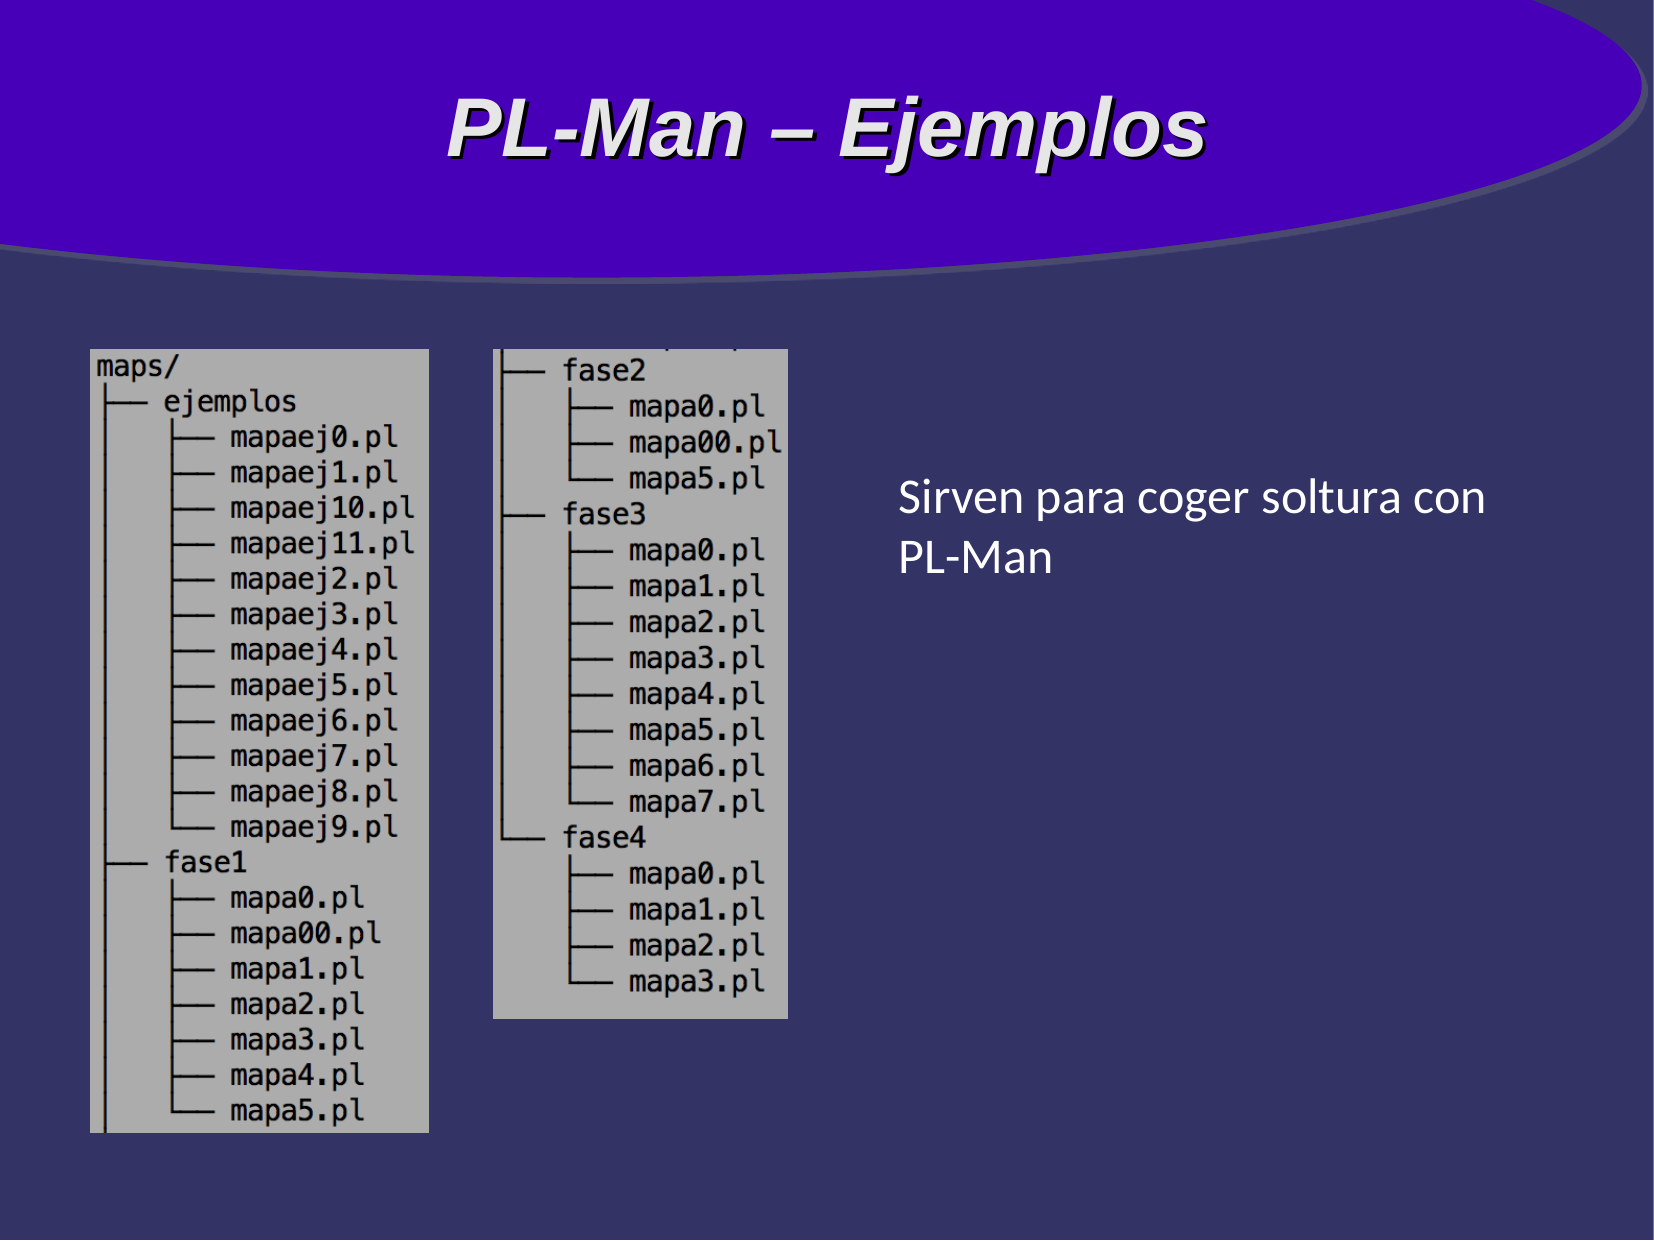

PL-Man – Ejemplos
Sirven para coger soltura con PL-Man